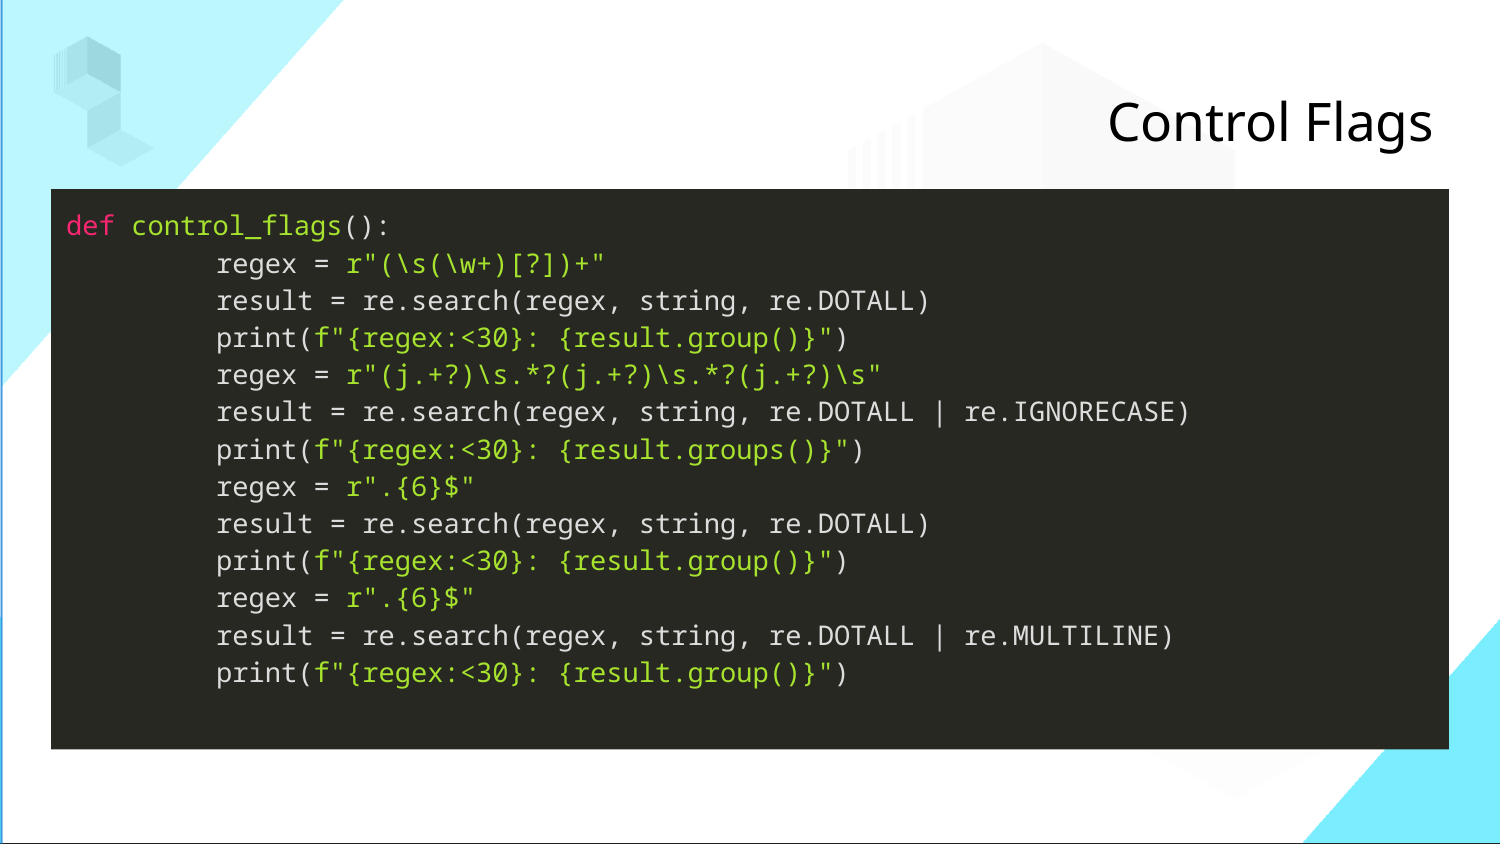

# Control Flags
def control_flags():
	regex = r"(\s(\w+)[?])+"
	result = re.search(regex, string, re.DOTALL)
	print(f"{regex:<30}: {result.group()}")
	regex = r"(j.+?)\s.*?(j.+?)\s.*?(j.+?)\s"
	result = re.search(regex, string, re.DOTALL | re.IGNORECASE)
	print(f"{regex:<30}: {result.groups()}")
	regex = r".{6}$"
	result = re.search(regex, string, re.DOTALL)
	print(f"{regex:<30}: {result.group()}")
	regex = r".{6}$"
	result = re.search(regex, string, re.DOTALL | re.MULTILINE)
	print(f"{regex:<30}: {result.group()}")